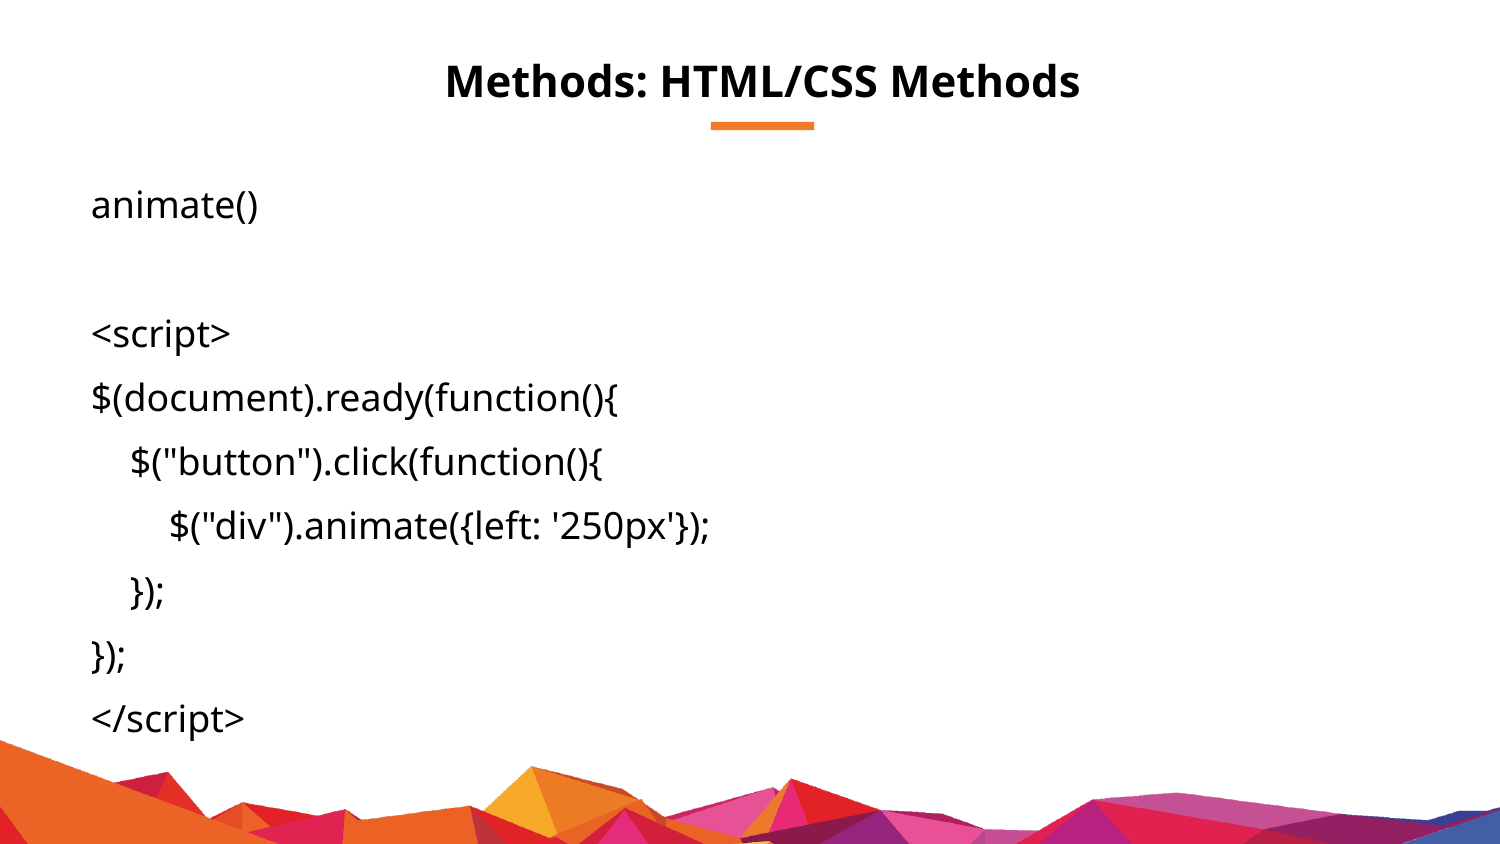

# Methods: HTML/CSS Methods
animate()
<script>
$(document).ready(function(){
 $("button").click(function(){
 $("div").animate({left: '250px'});
 });
});
</script>